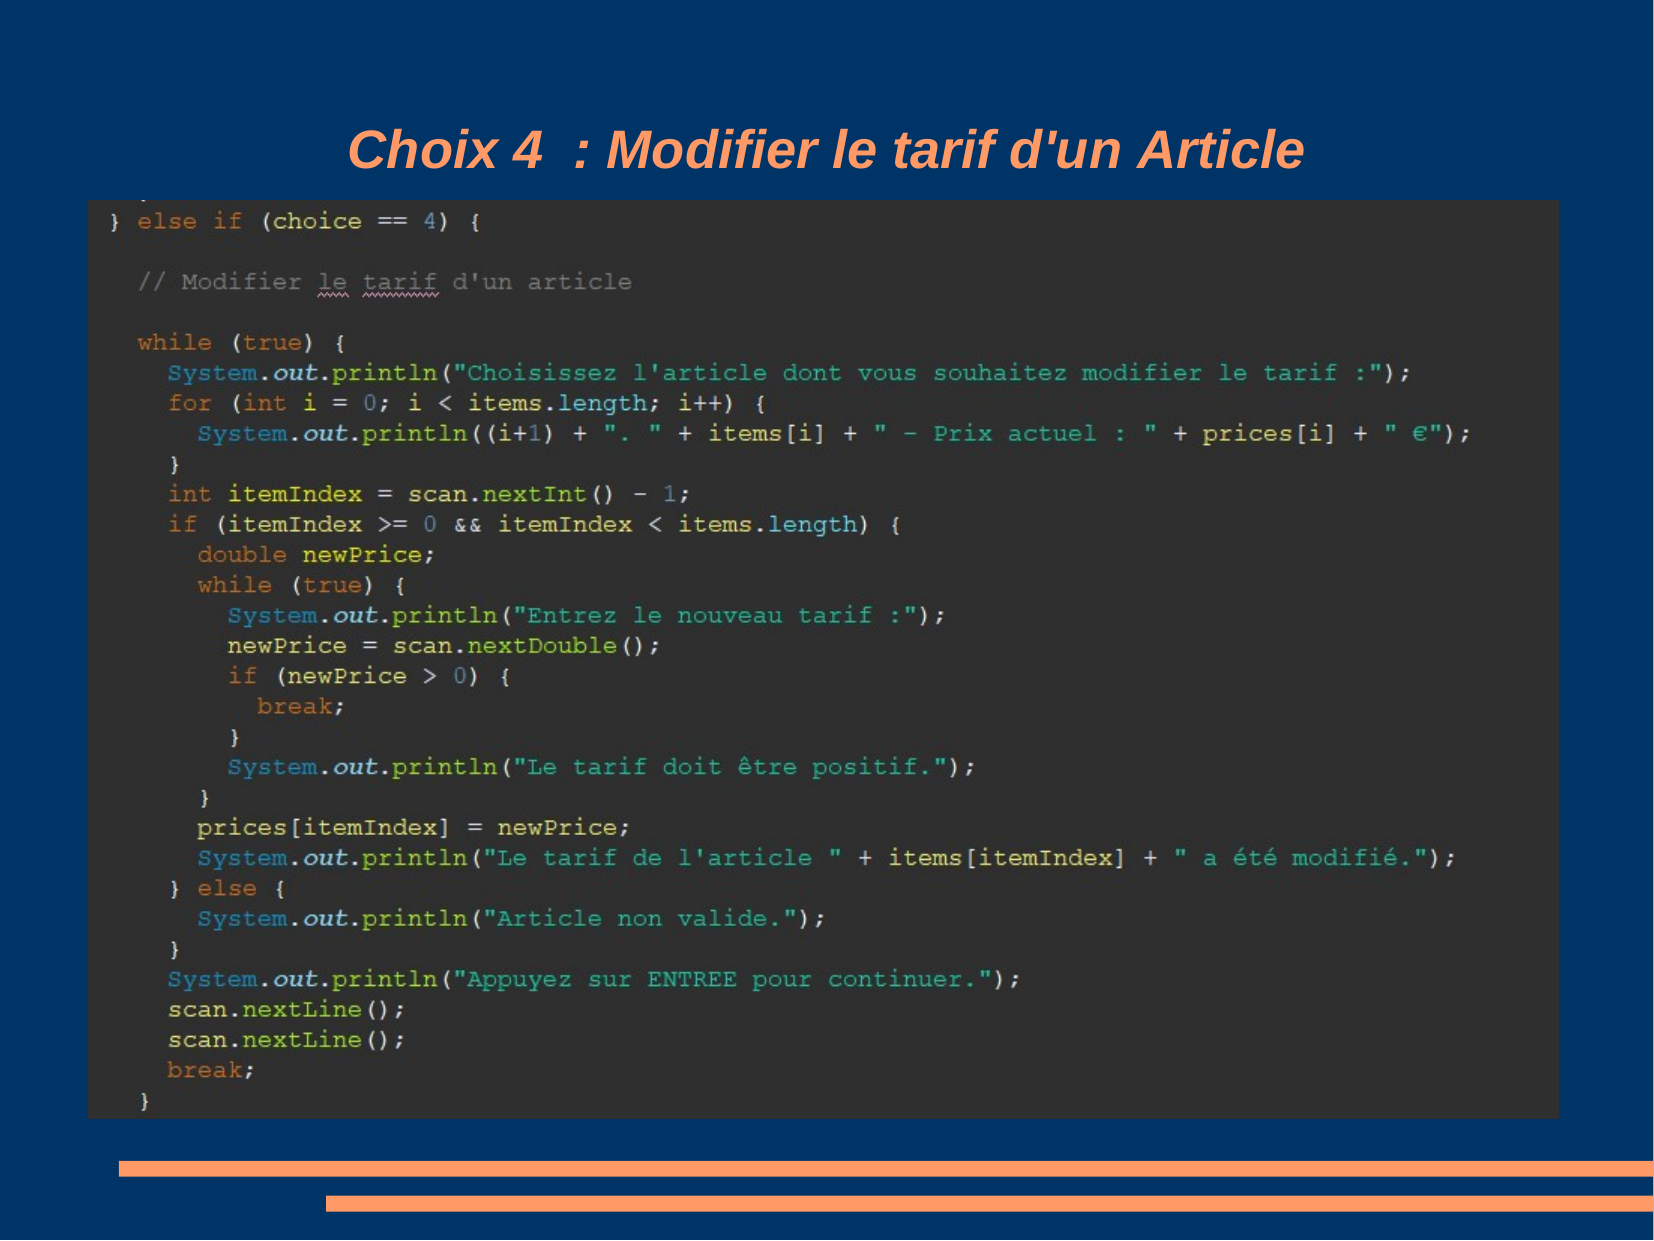

# Choix 4  : Modifier le tarif d'un Article